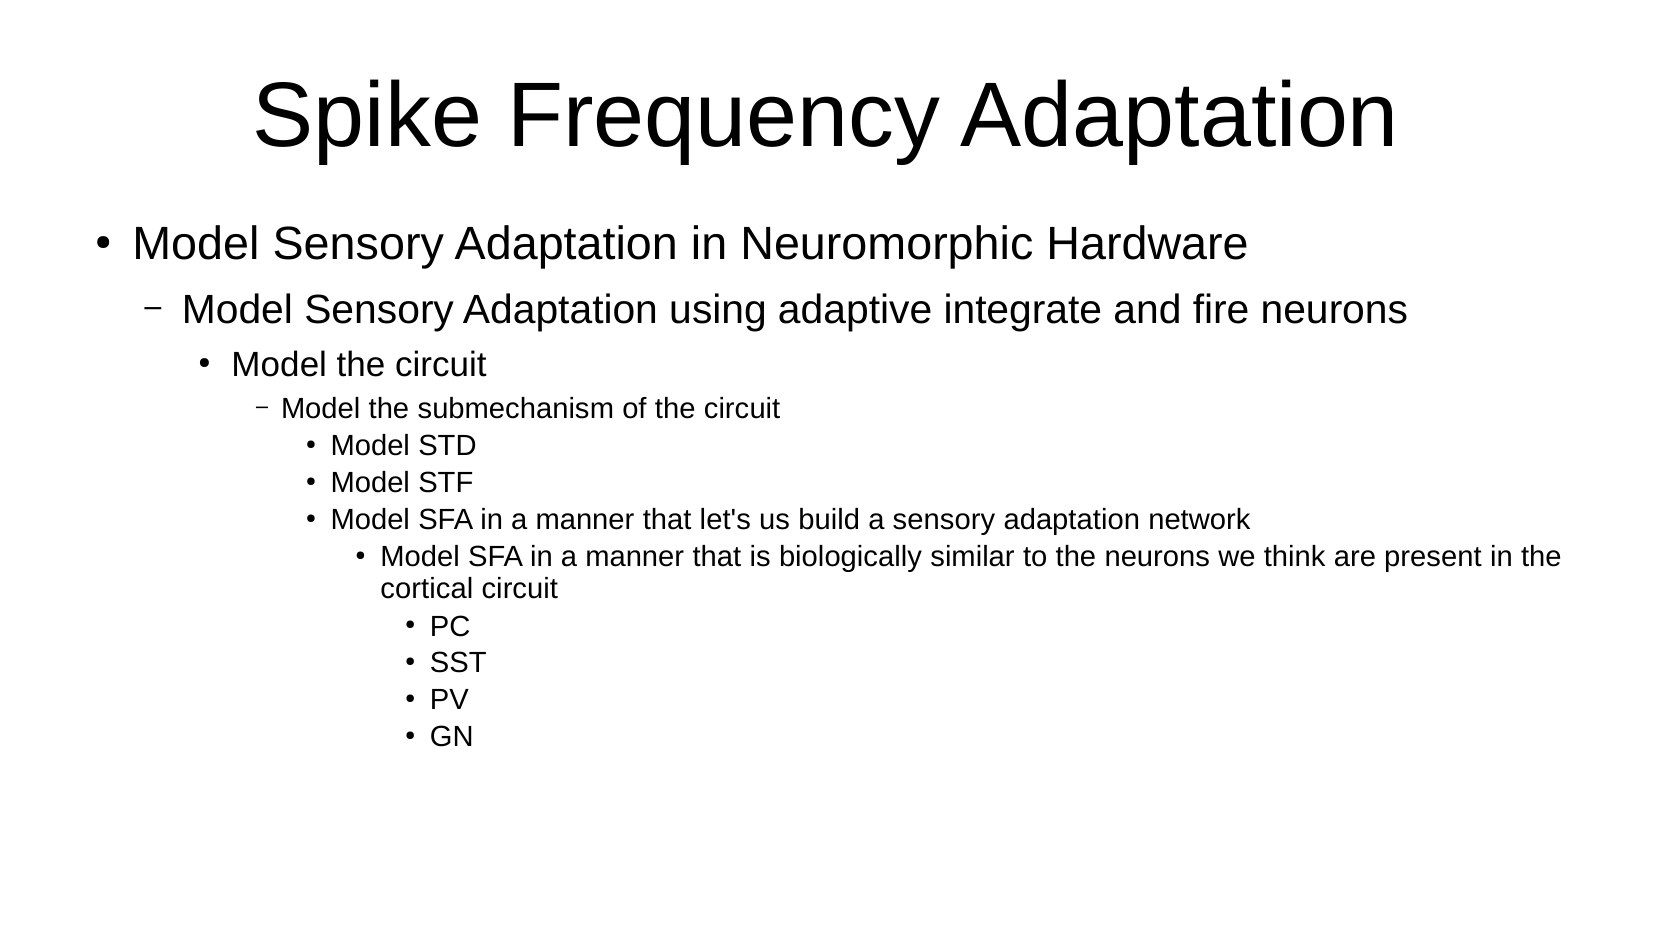

# Spike Frequency Adaptation
Model Sensory Adaptation in Neuromorphic Hardware
Model Sensory Adaptation using adaptive integrate and fire neurons
Model the circuit
Model the submechanism of the circuit
Model STD
Model STF
Model SFA in a manner that let's us build a sensory adaptation network
Model SFA in a manner that is biologically similar to the neurons we think are present in the cortical circuit
PC
SST
PV
GN